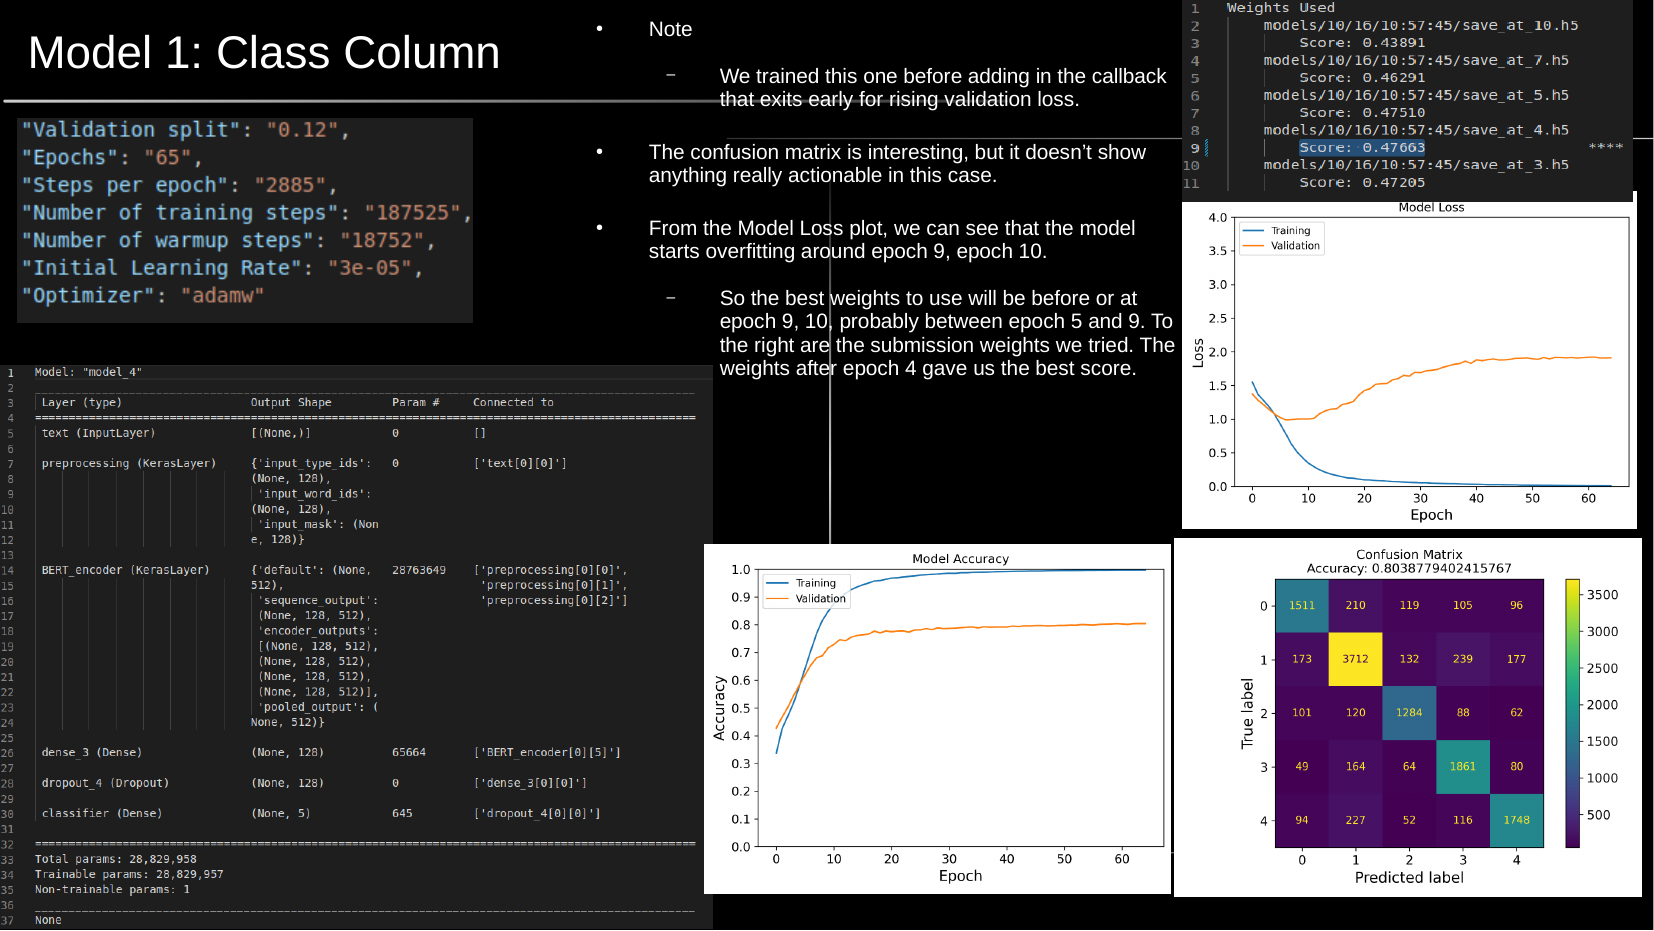

# Model 1: Class Column
Note
We trained this one before adding in the callback that exits early for rising validation loss.
The confusion matrix is interesting, but it doesn’t show anything really actionable in this case.
From the Model Loss plot, we can see that the model starts overfitting around epoch 9, epoch 10.
So the best weights to use will be before or at epoch 9, 10, probably between epoch 5 and 9. To the right are the submission weights we tried. The weights after epoch 4 gave us the best score.
6